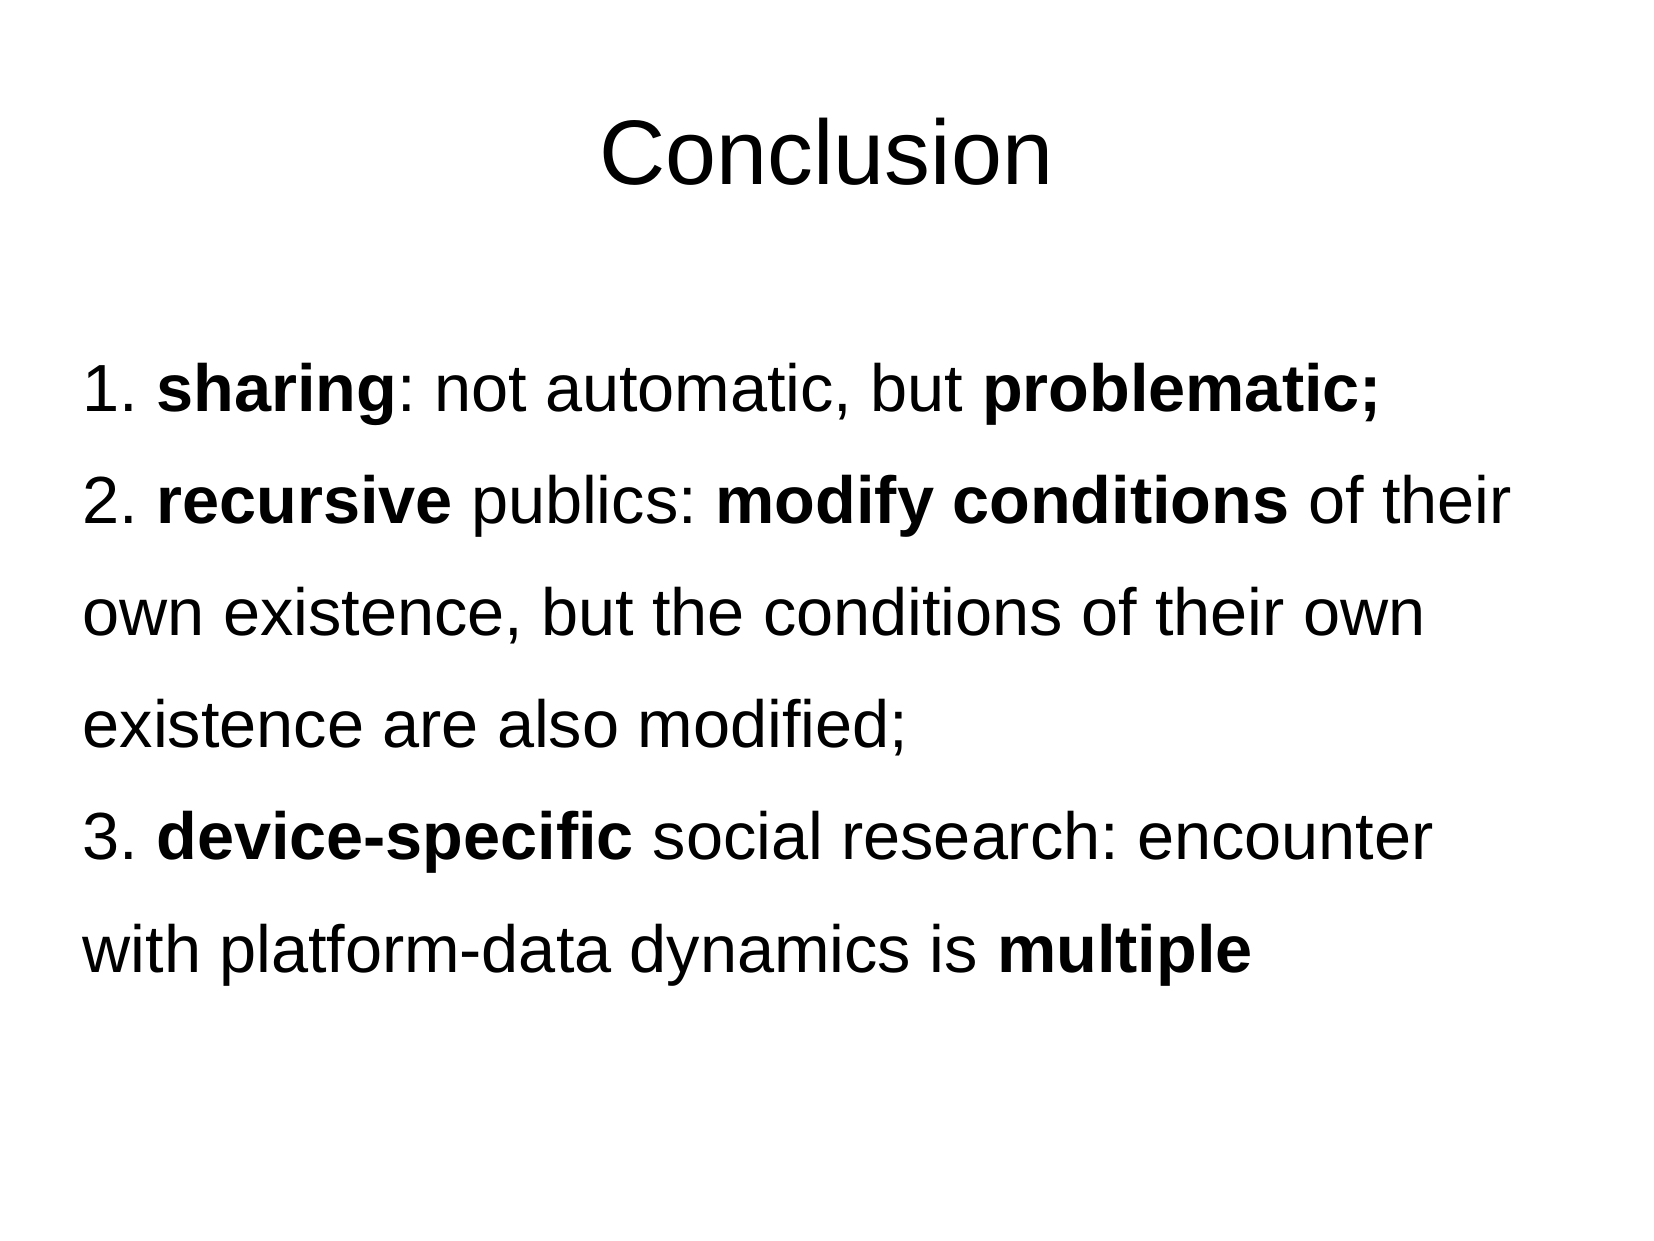

Conclusion
# 1. sharing: not automatic, but problematic; 2. recursive publics: modify conditions of their own existence, but the conditions of their own existence are also modified; 3. device-specific social research: encounter with platform-data dynamics is multiple